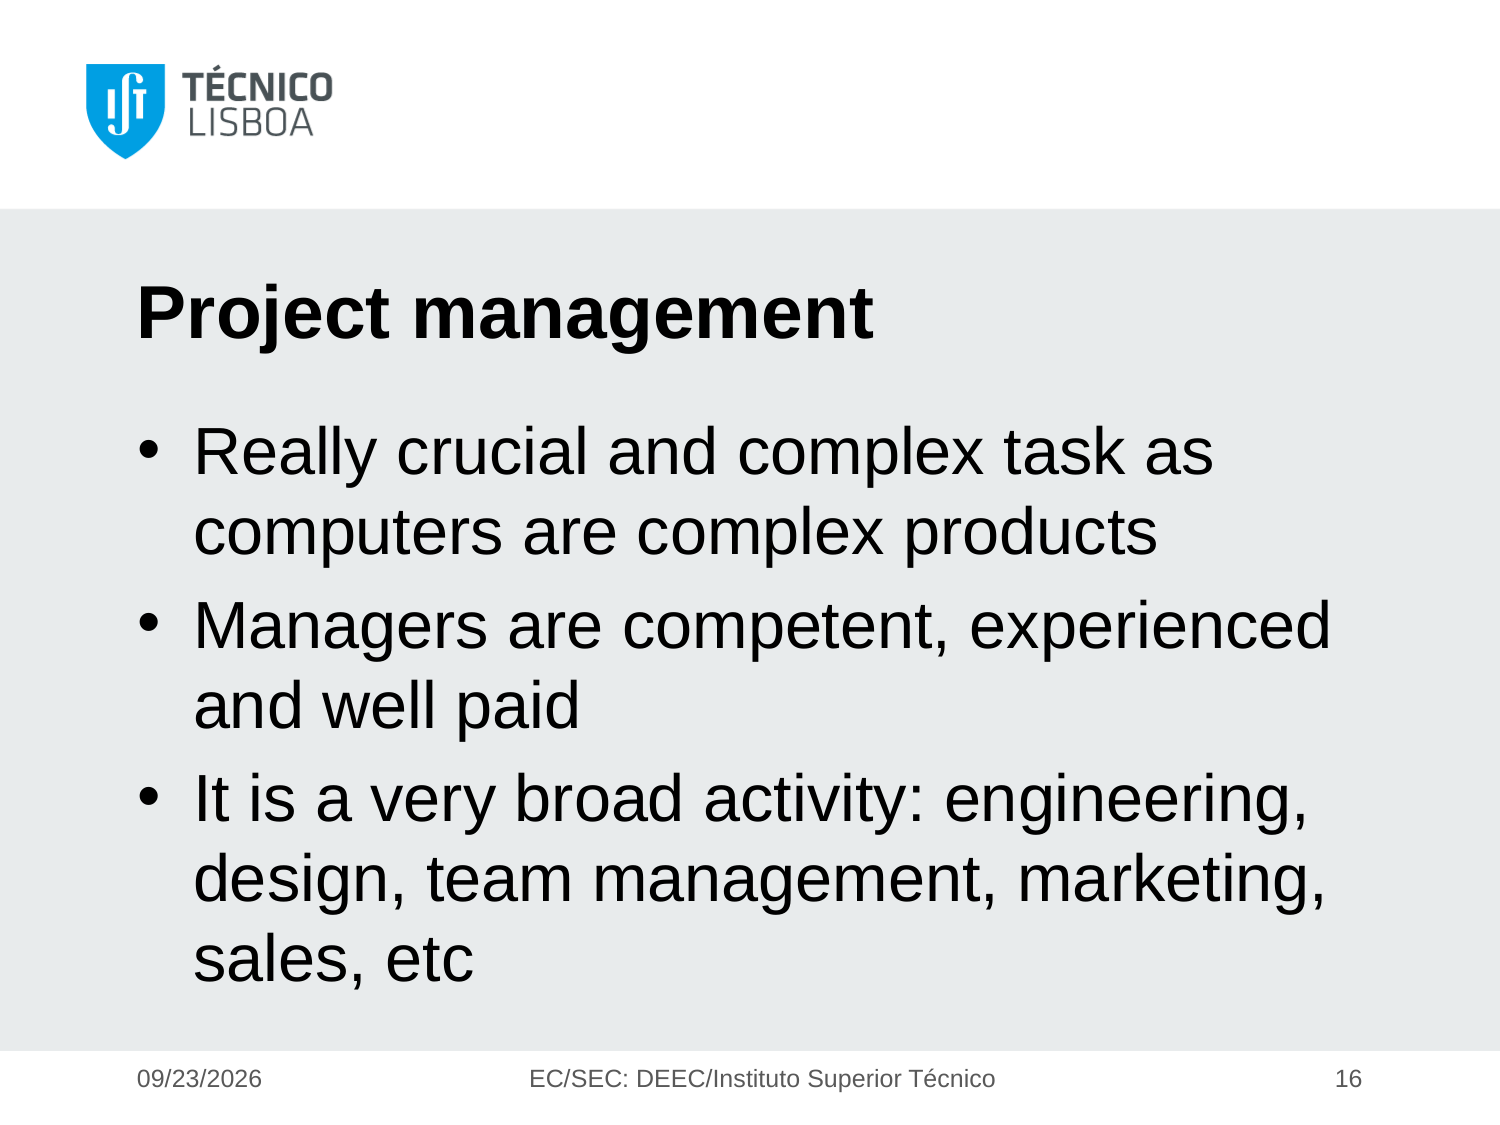

# Project management
Really crucial and complex task as computers are complex products
Managers are competent, experienced and well paid
It is a very broad activity: engineering, design, team management, marketing, sales, etc
EC/SEC: DEEC/Instituto Superior Técnico